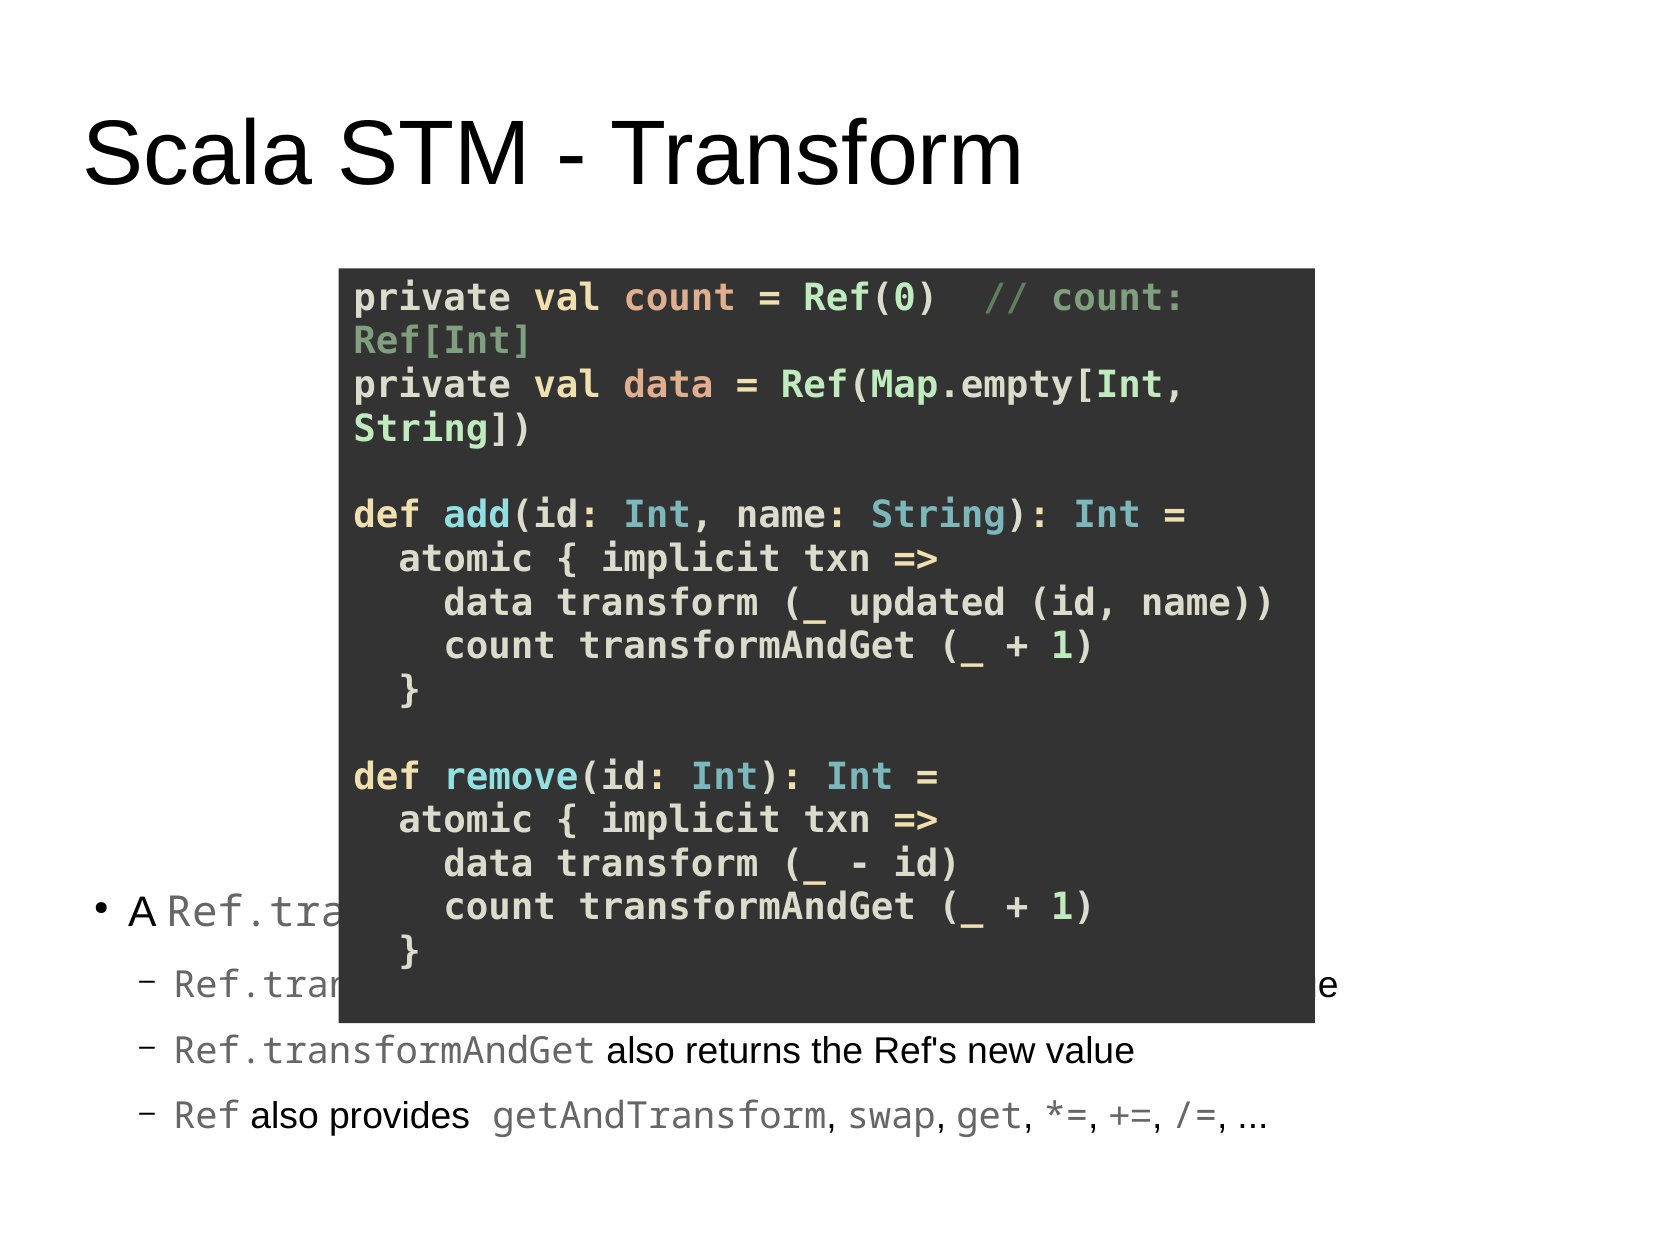

# Scala STM - Transform
private val count = Ref(0) // count: Ref[Int]
private val data = Ref(Map.empty[Int, String])
def add(id: Int, name: String): Int =
 atomic { implicit txn =>
 data transform (_ updated (id, name))
 count transformAndGet (_ + 1)
 }
def remove(id: Int): Int =
 atomic { implicit txn =>
 data transform (_ - id)
 count transformAndGet (_ + 1)
 }
A Ref.transform provides a cleaner implementation
Ref.transform performs an atomic transformation of the Refs value
Ref.transformAndGet also returns the Ref's new value
Ref also provides getAndTransform, swap, get, *=, +=, /=, ...